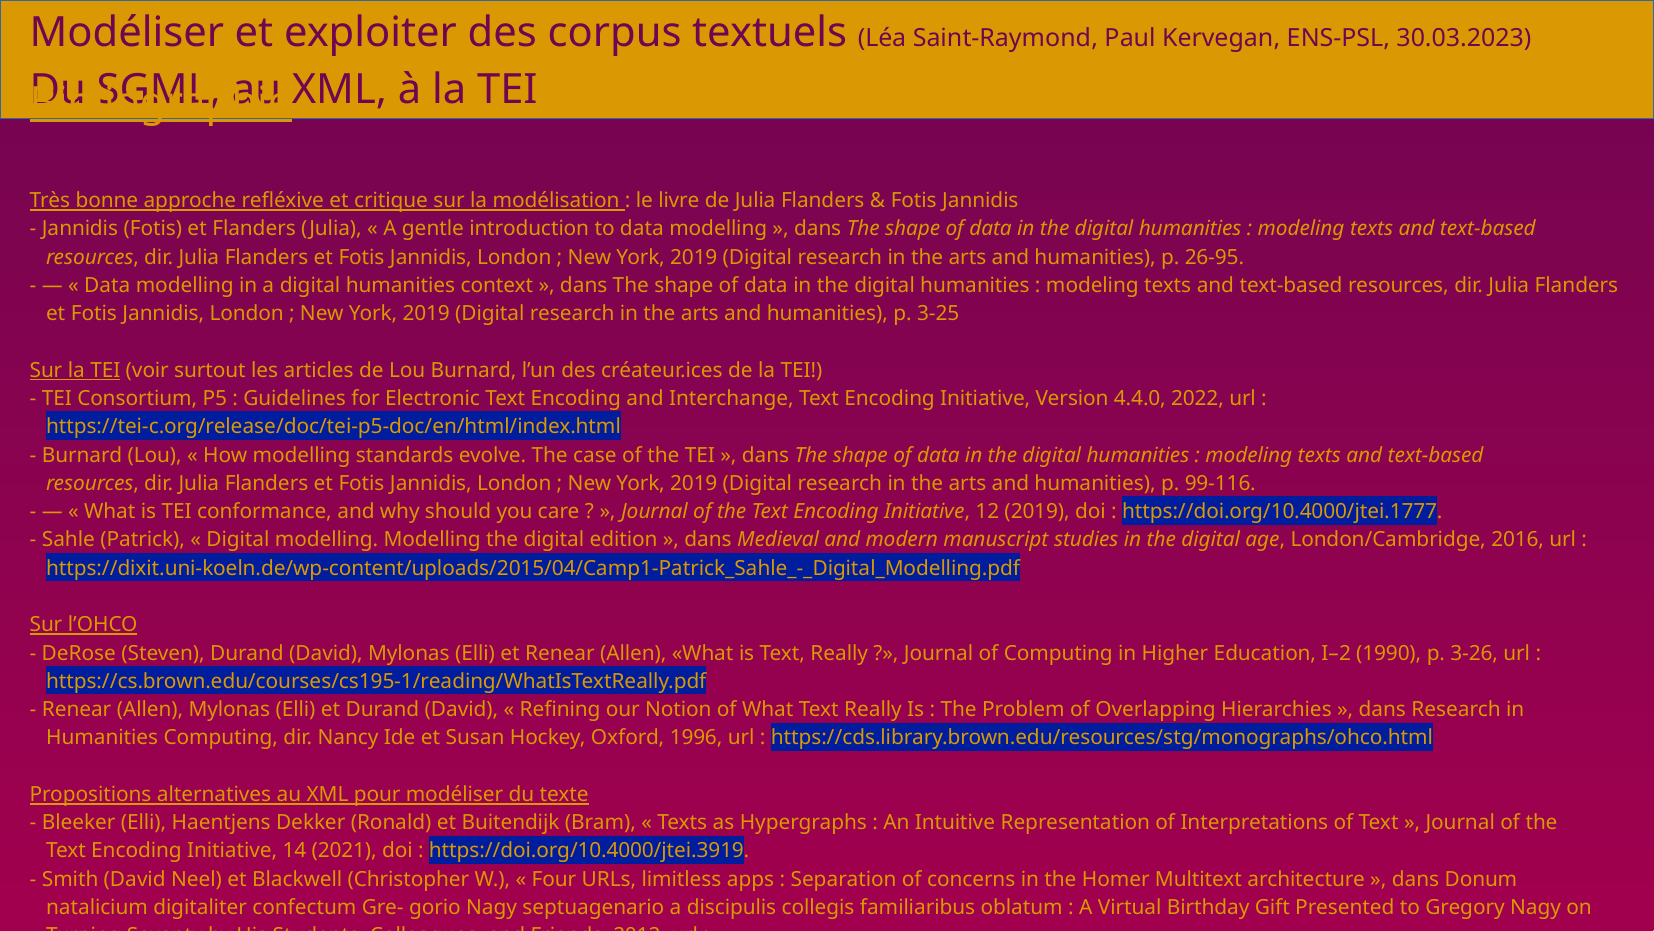

# Modéliser et exploiter des corpus textuels (Léa Saint-Raymond, Paul Kervegan, ENS-PSL, 30.03.2023) Du SGML, au XML, à la TEI
Bibliographie
Très bonne approche refléxive et critique sur la modélisation : le livre de Julia Flanders & Fotis Jannidis
- Jannidis (Fotis) et Flanders (Julia), « A gentle introduction to data modelling », dans The shape of data in the digital humanities : modeling texts and text-based
 resources, dir. Julia Flanders et Fotis Jannidis, London ; New York, 2019 (Digital research in the arts and humanities), p. 26-95.
- — « Data modelling in a digital humanities context », dans The shape of data in the digital humanities : modeling texts and text-based resources, dir. Julia Flanders
 et Fotis Jannidis, London ; New York, 2019 (Digital research in the arts and humanities), p. 3-25
Sur la TEI (voir surtout les articles de Lou Burnard, l’un des créateur.ices de la TEI!)
- TEI Consortium, P5 : Guidelines for Electronic Text Encoding and Interchange, Text Encoding Initiative, Version 4.4.0, 2022, url :
 https://tei-c.org/release/doc/tei-p5-doc/en/html/index.html
- Burnard (Lou), « How modelling standards evolve. The case of the TEI », dans The shape of data in the digital humanities : modeling texts and text-based
 resources, dir. Julia Flanders et Fotis Jannidis, London ; New York, 2019 (Digital research in the arts and humanities), p. 99-116.
- — « What is TEI conformance, and why should you care ? », Journal of the Text Encoding Initiative, 12 (2019), doi : https://doi.org/10.4000/jtei.1777.
- Sahle (Patrick), « Digital modelling. Modelling the digital edition », dans Medieval and modern manuscript studies in the digital age, London/Cambridge, 2016, url :
 https://dixit.uni-koeln.de/wp-content/uploads/2015/04/Camp1-Patrick_Sahle_-_Digital_Modelling.pdf
Sur l’OHCO
- DeRose (Steven), Durand (David), Mylonas (Elli) et Renear (Allen), «What is Text, Really ?», Journal of Computing in Higher Education, I–2 (1990), p. 3-26, url :
 https://cs.brown.edu/courses/cs195-1/reading/WhatIsTextReally.pdf
- Renear (Allen), Mylonas (Elli) et Durand (David), « Refining our Notion of What Text Really Is : The Problem of Overlapping Hierarchies », dans Research in
 Humanities Computing, dir. Nancy Ide et Susan Hockey, Oxford, 1996, url : https://cds.library.brown.edu/resources/stg/monographs/ohco.html
Propositions alternatives au XML pour modéliser du texte
- Bleeker (Elli), Haentjens Dekker (Ronald) et Buitendijk (Bram), « Texts as Hypergraphs : An Intuitive Representation of Interpretations of Text », Journal of the
 Text Encoding Initiative, 14 (2021), doi : https://doi.org/10.4000/jtei.3919.
- Smith (David Neel) et Blackwell (Christopher W.), « Four URLs, limitless apps : Separation of concerns in the Homer Multitext architecture », dans Donum
 natalicium digitaliter confectum Gre- gorio Nagy septuagenario a discipulis collegis familiaribus oblatum : A Virtual Birthday Gift Presented to Gregory Nagy on
 Turning Seventy by His Students, Colleagues, and Friends, 2012, url :
 https://chs.harvard.edu/d-n-smith-c-w-blackwell-four-urls-limitless-apps-separation-of-concerns-in-the-homer-multitext-architecture/